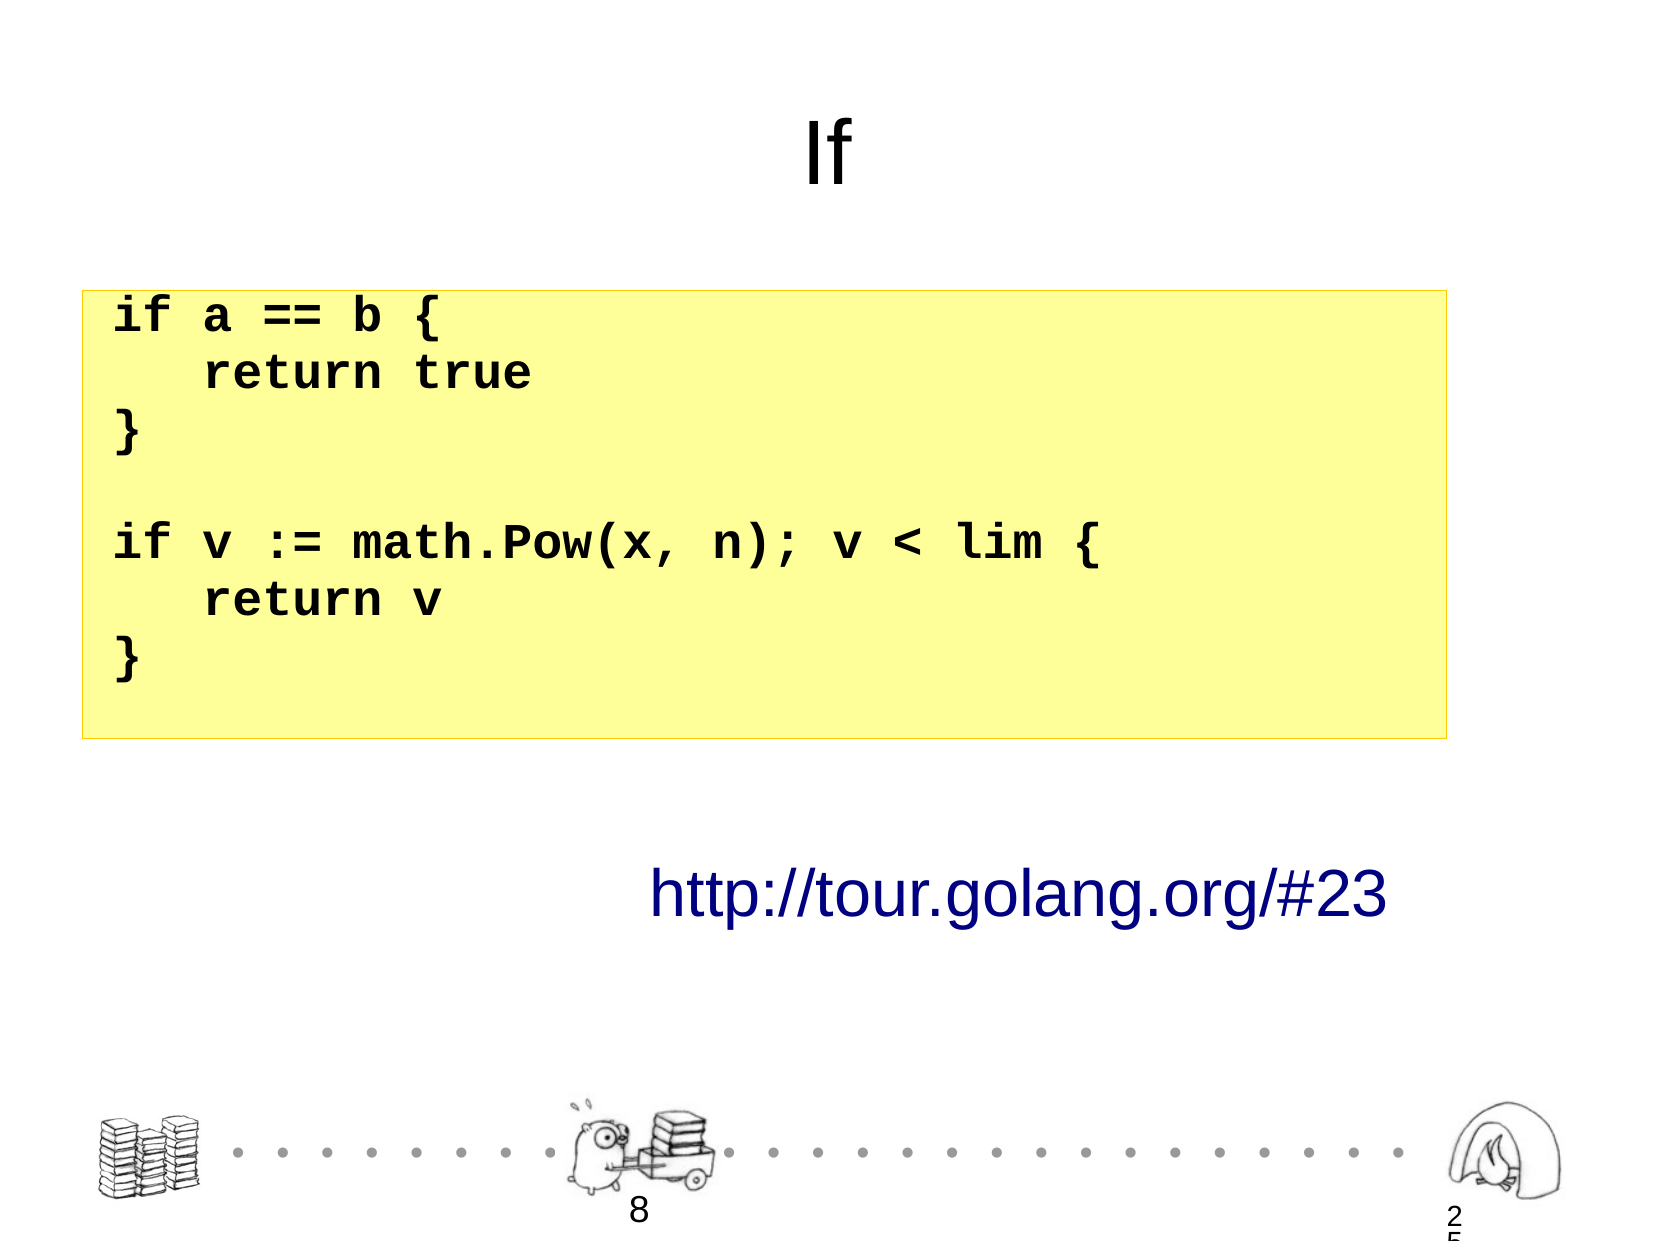

# If
if a == b {
 return true
}
if v := math.Pow(x, n); v < lim {
 return v
}
http://tour.golang.org/#23